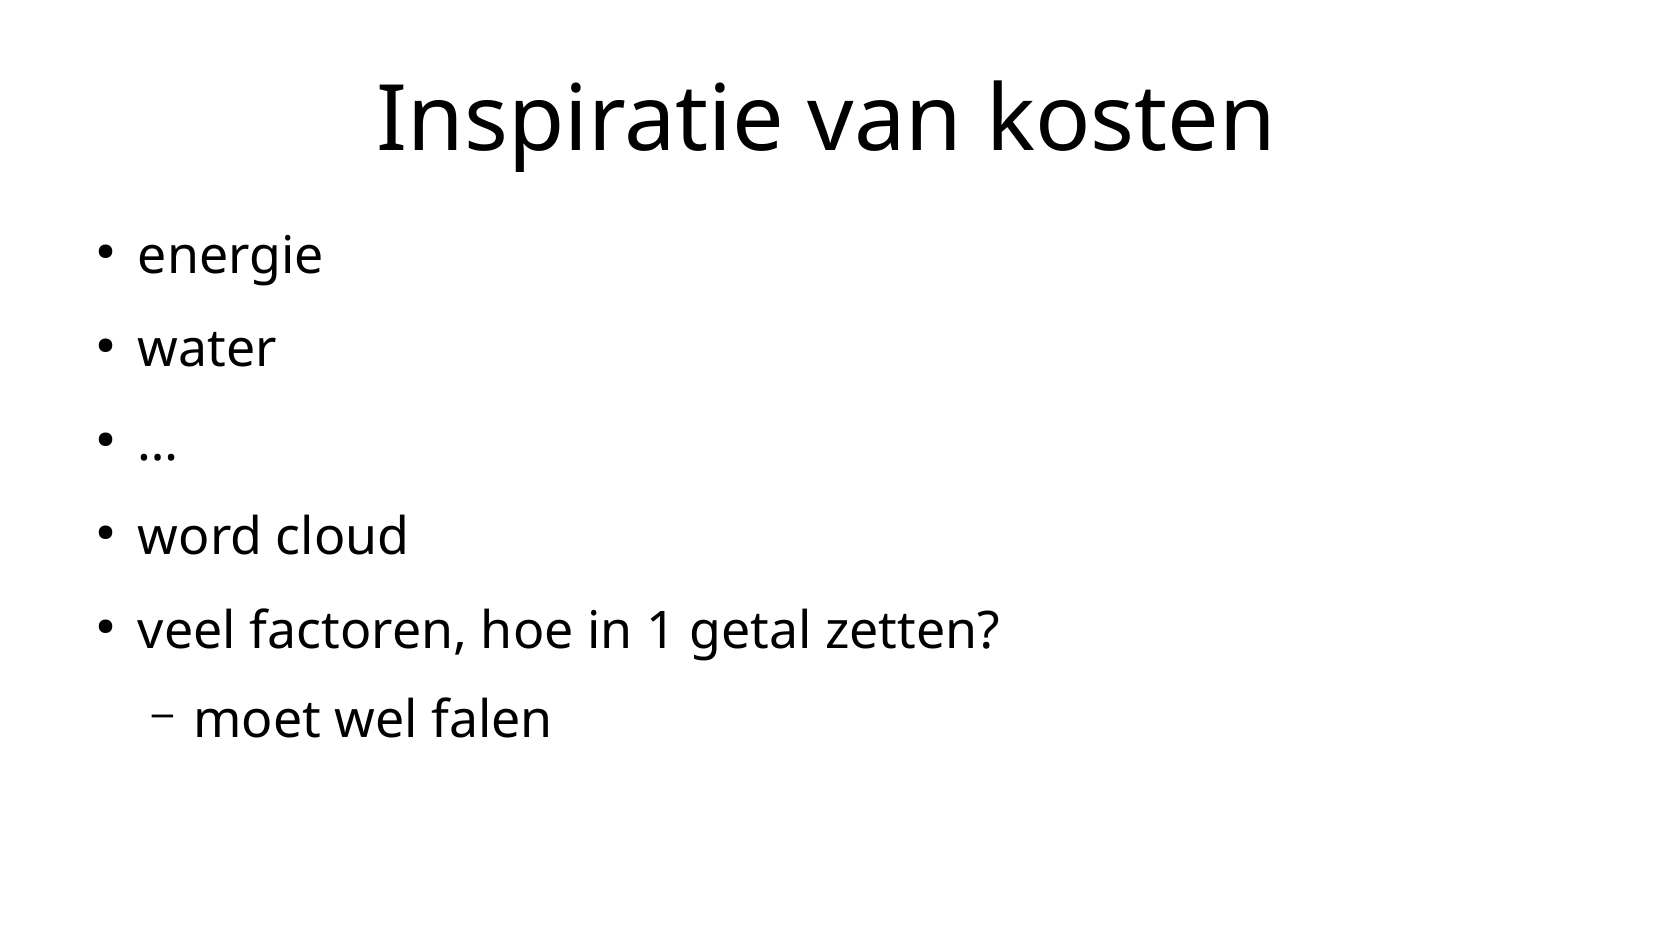

# Inspiratie van kosten
energie
water
…
word cloud
veel factoren, hoe in 1 getal zetten?
moet wel falen